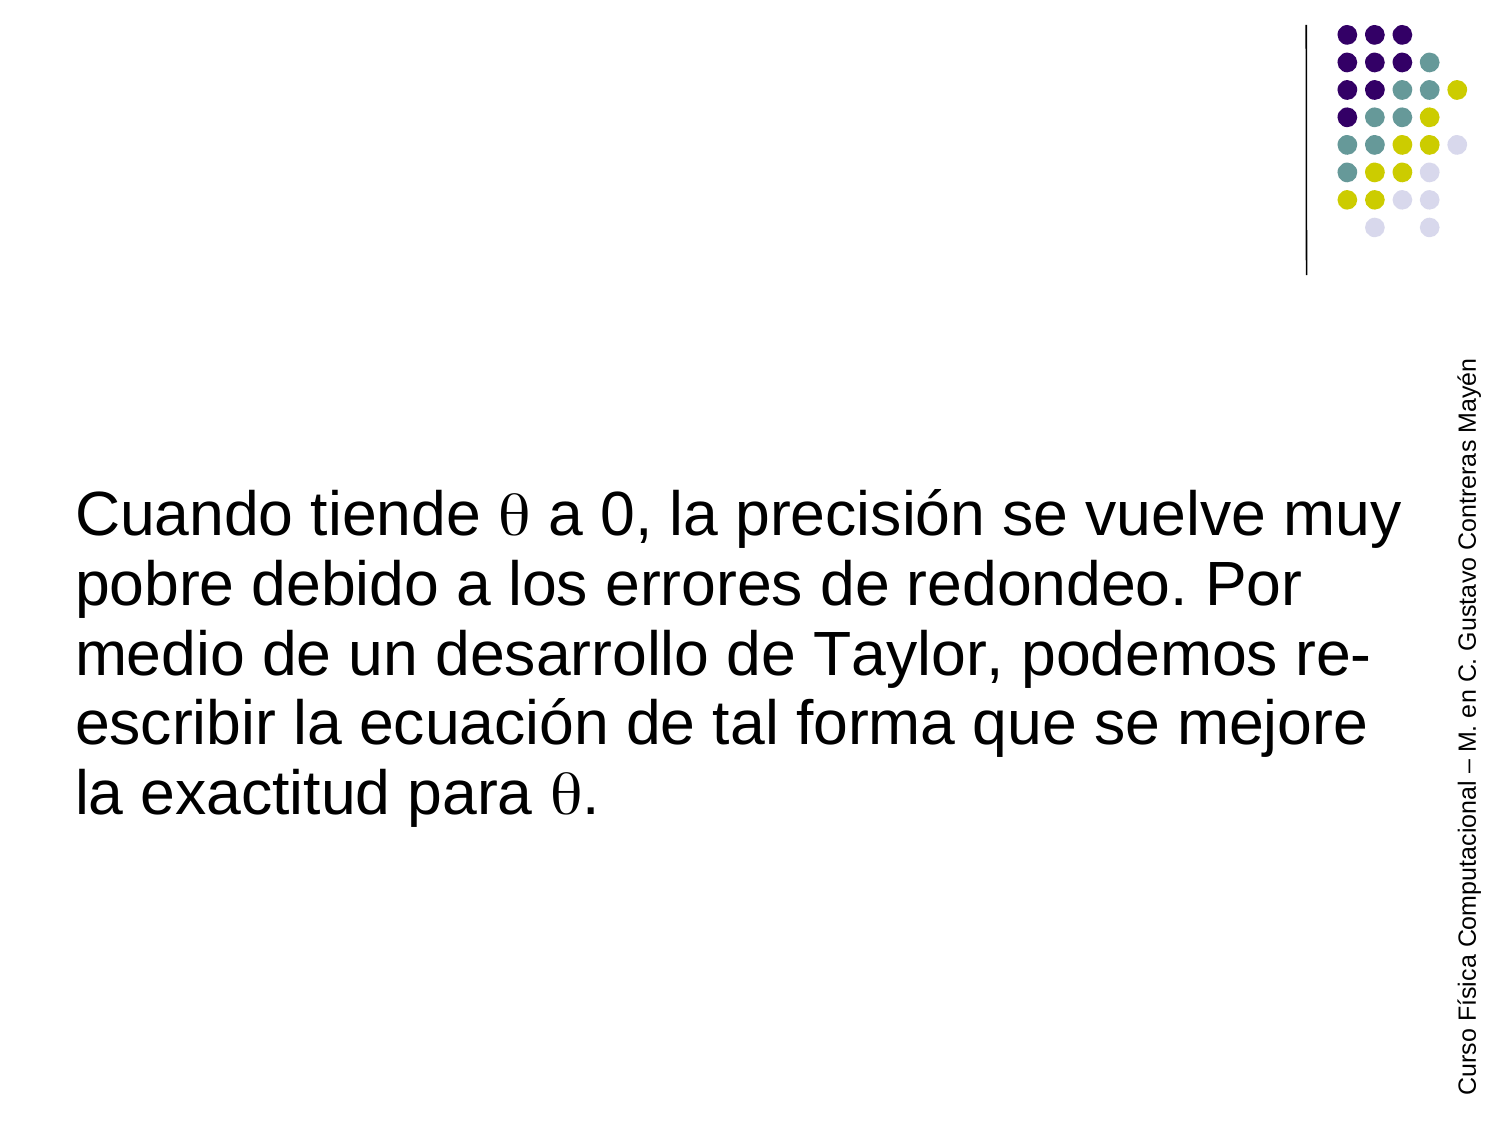

#
Cuando tiende q a 0, la precisión se vuelve muy pobre debido a los errores de redondeo. Por medio de un desarrollo de Taylor, podemos re-escribir la ecuación de tal forma que se mejore la exactitud para q.